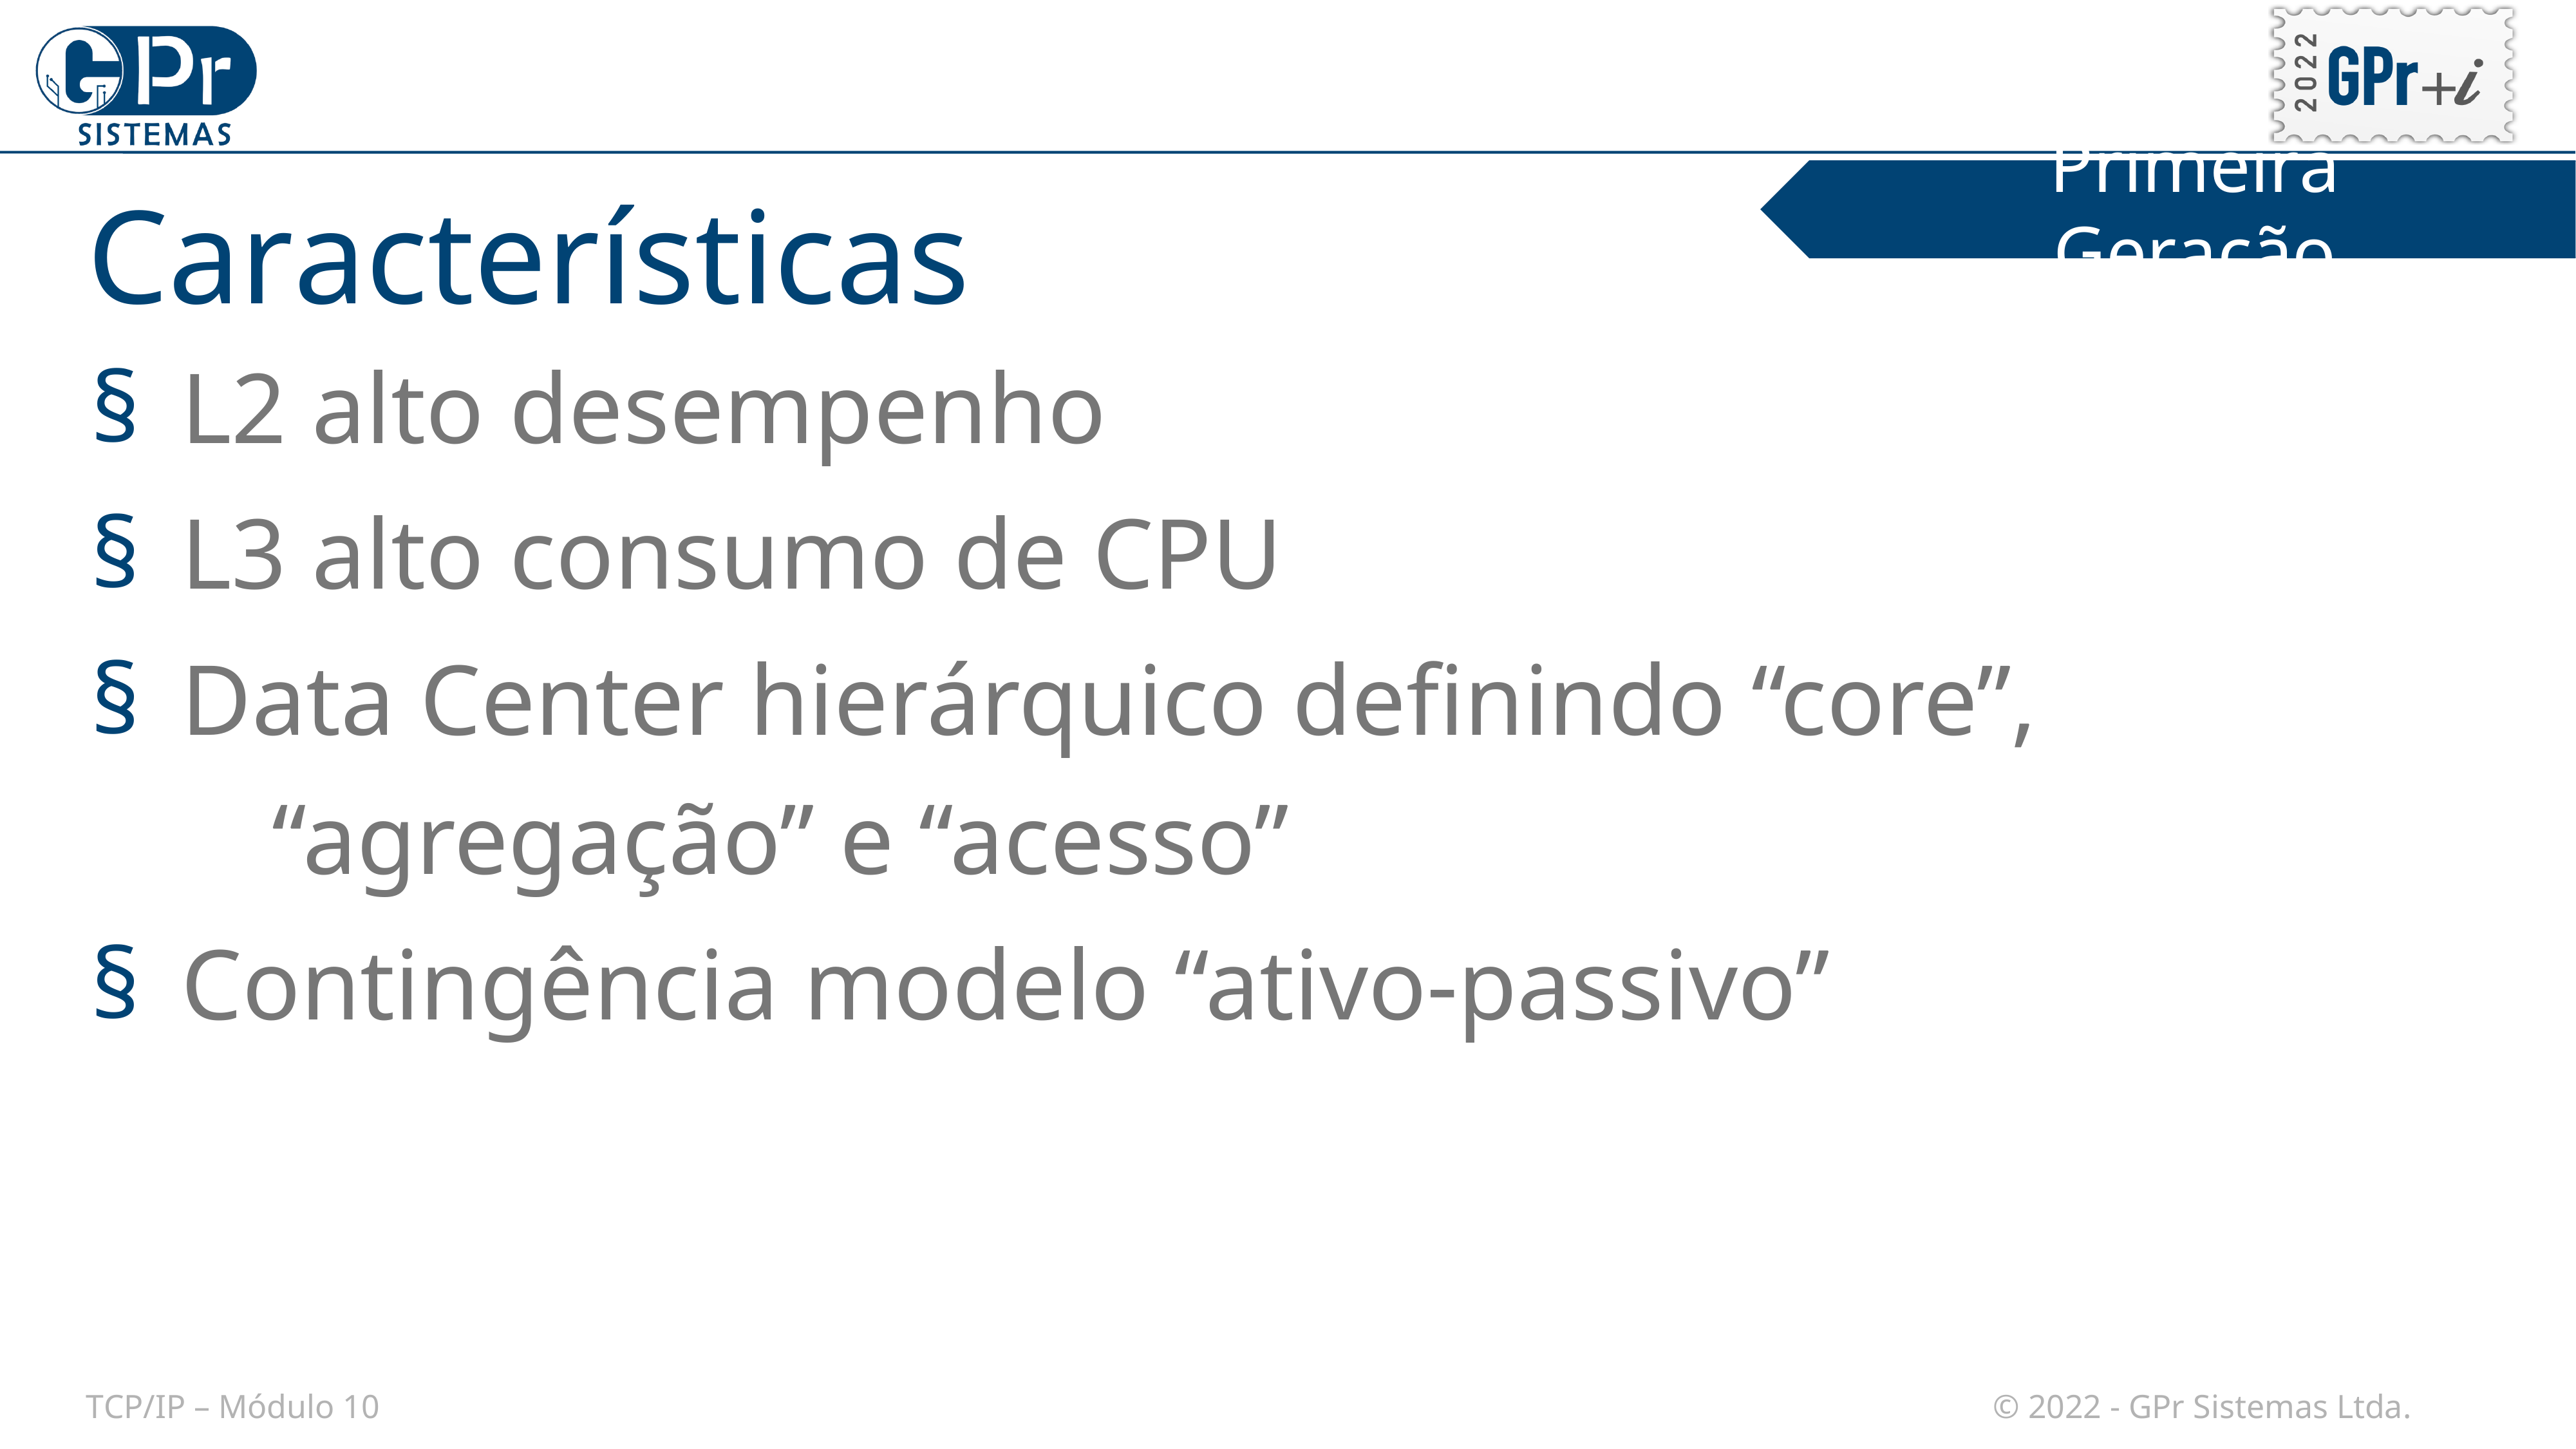

Primeira Geração
Características
# L2 alto desempenho
L3 alto consumo de CPU
Data Center hierárquico definindo “core”, “agregação” e “acesso”
Contingência modelo “ativo-passivo”